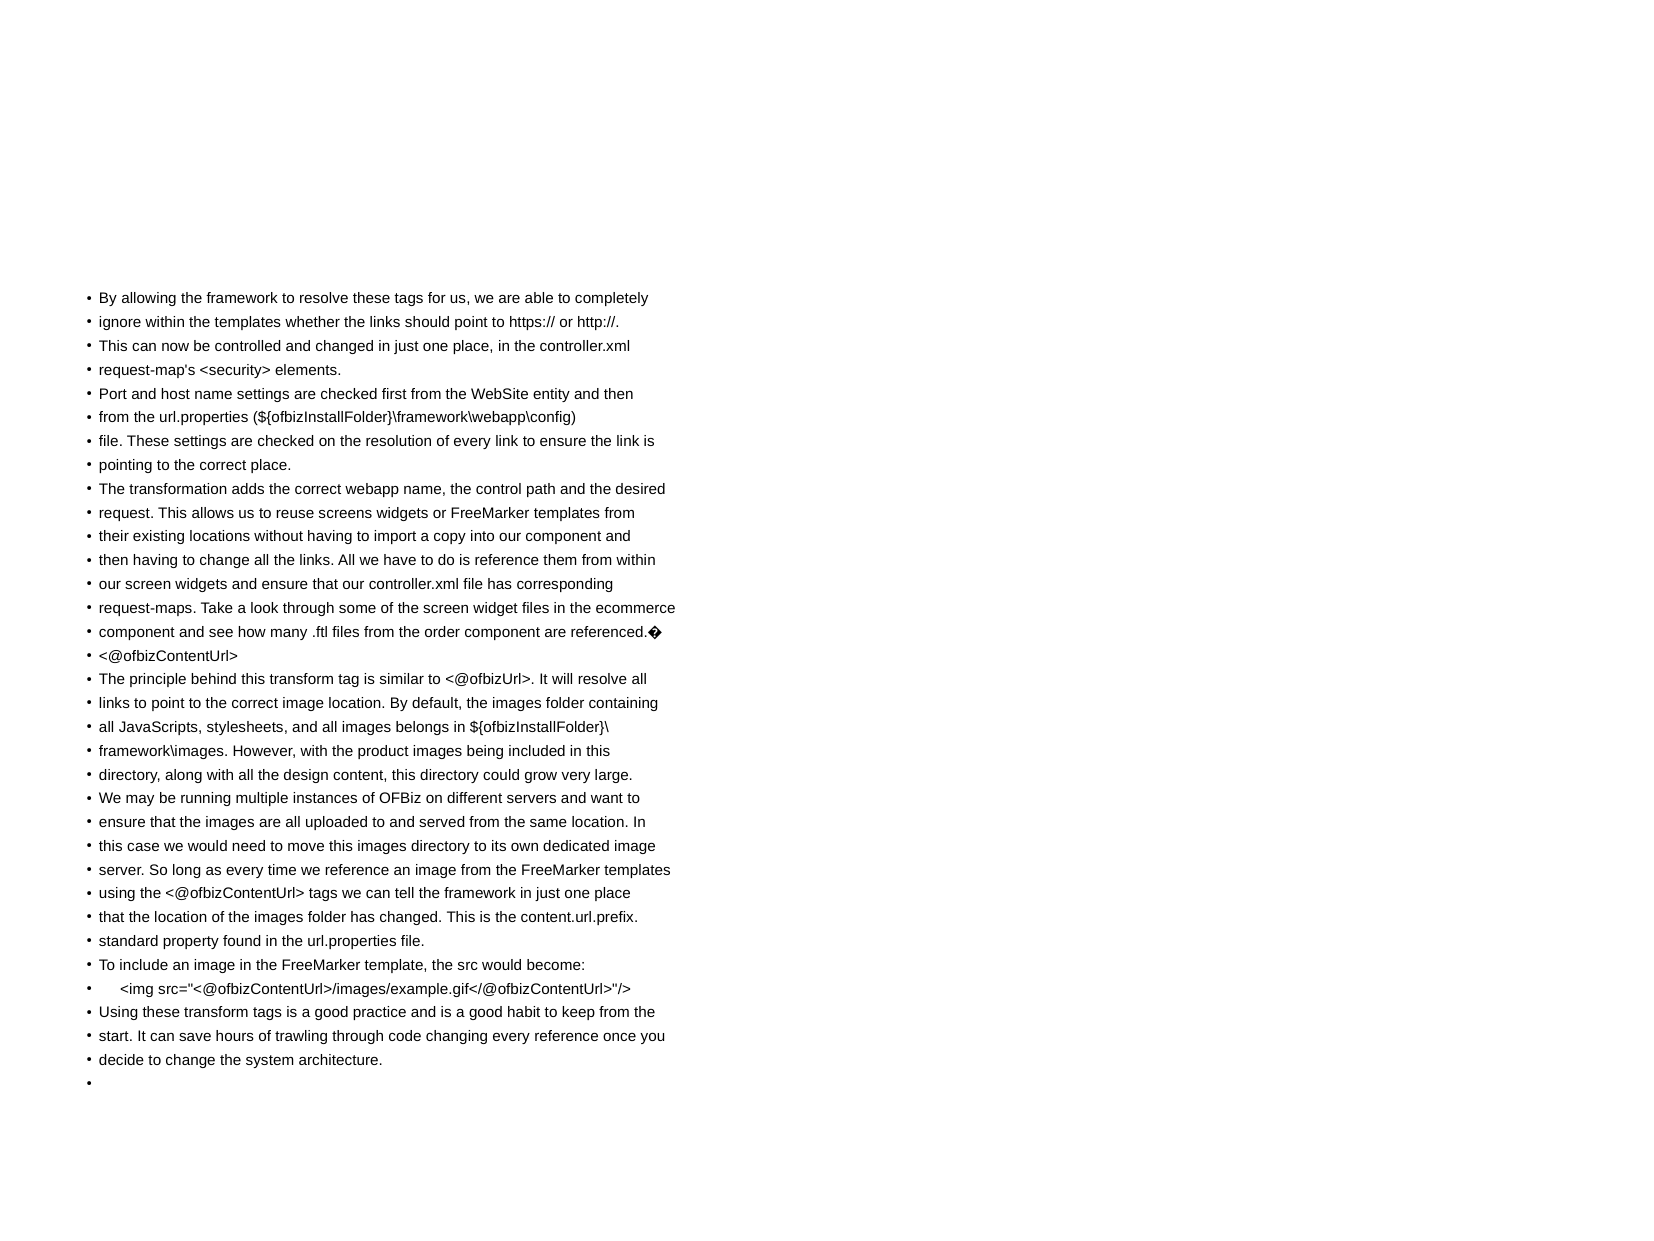

#
By allowing the framework to resolve these tags for us, we are able to completely
ignore within the templates whether the links should point to https:// or http://.
This can now be controlled and changed in just one place, in the controller.xml
request-map's <security> elements.
Port and host name settings are checked first from the WebSite entity and then
from the url.properties (${ofbizInstallFolder}\framework\webapp\config)
file. These settings are checked on the resolution of every link to ensure the link is
pointing to the correct place.
The transformation adds the correct webapp name, the control path and the desired
request. This allows us to reuse screens widgets or FreeMarker templates from
their existing locations without having to import a copy into our component and
then having to change all the links. All we have to do is reference them from within
our screen widgets and ensure that our controller.xml file has corresponding
request-maps. Take a look through some of the screen widget files in the ecommerce
component and see how many .ftl files from the order component are referenced.�
<@ofbizContentUrl>
The principle behind this transform tag is similar to <@ofbizUrl>. It will resolve all
links to point to the correct image location. By default, the images folder containing
all JavaScripts, stylesheets, and all images belongs in ${ofbizInstallFolder}\
framework\images. However, with the product images being included in this
directory, along with all the design content, this directory could grow very large.
We may be running multiple instances of OFBiz on different servers and want to
ensure that the images are all uploaded to and served from the same location. In
this case we would need to move this images directory to its own dedicated image
server. So long as every time we reference an image from the FreeMarker templates
using the <@ofbizContentUrl> tags we can tell the framework in just one place
that the location of the images folder has changed. This is the content.url.prefix.
standard property found in the url.properties file.
To include an image in the FreeMarker template, the src would become:
 <img src="<@ofbizContentUrl>/images/example.gif</@ofbizContentUrl>"/>
Using these transform tags is a good practice and is a good habit to keep from the
start. It can save hours of trawling through code changing every reference once you
decide to change the system architecture.